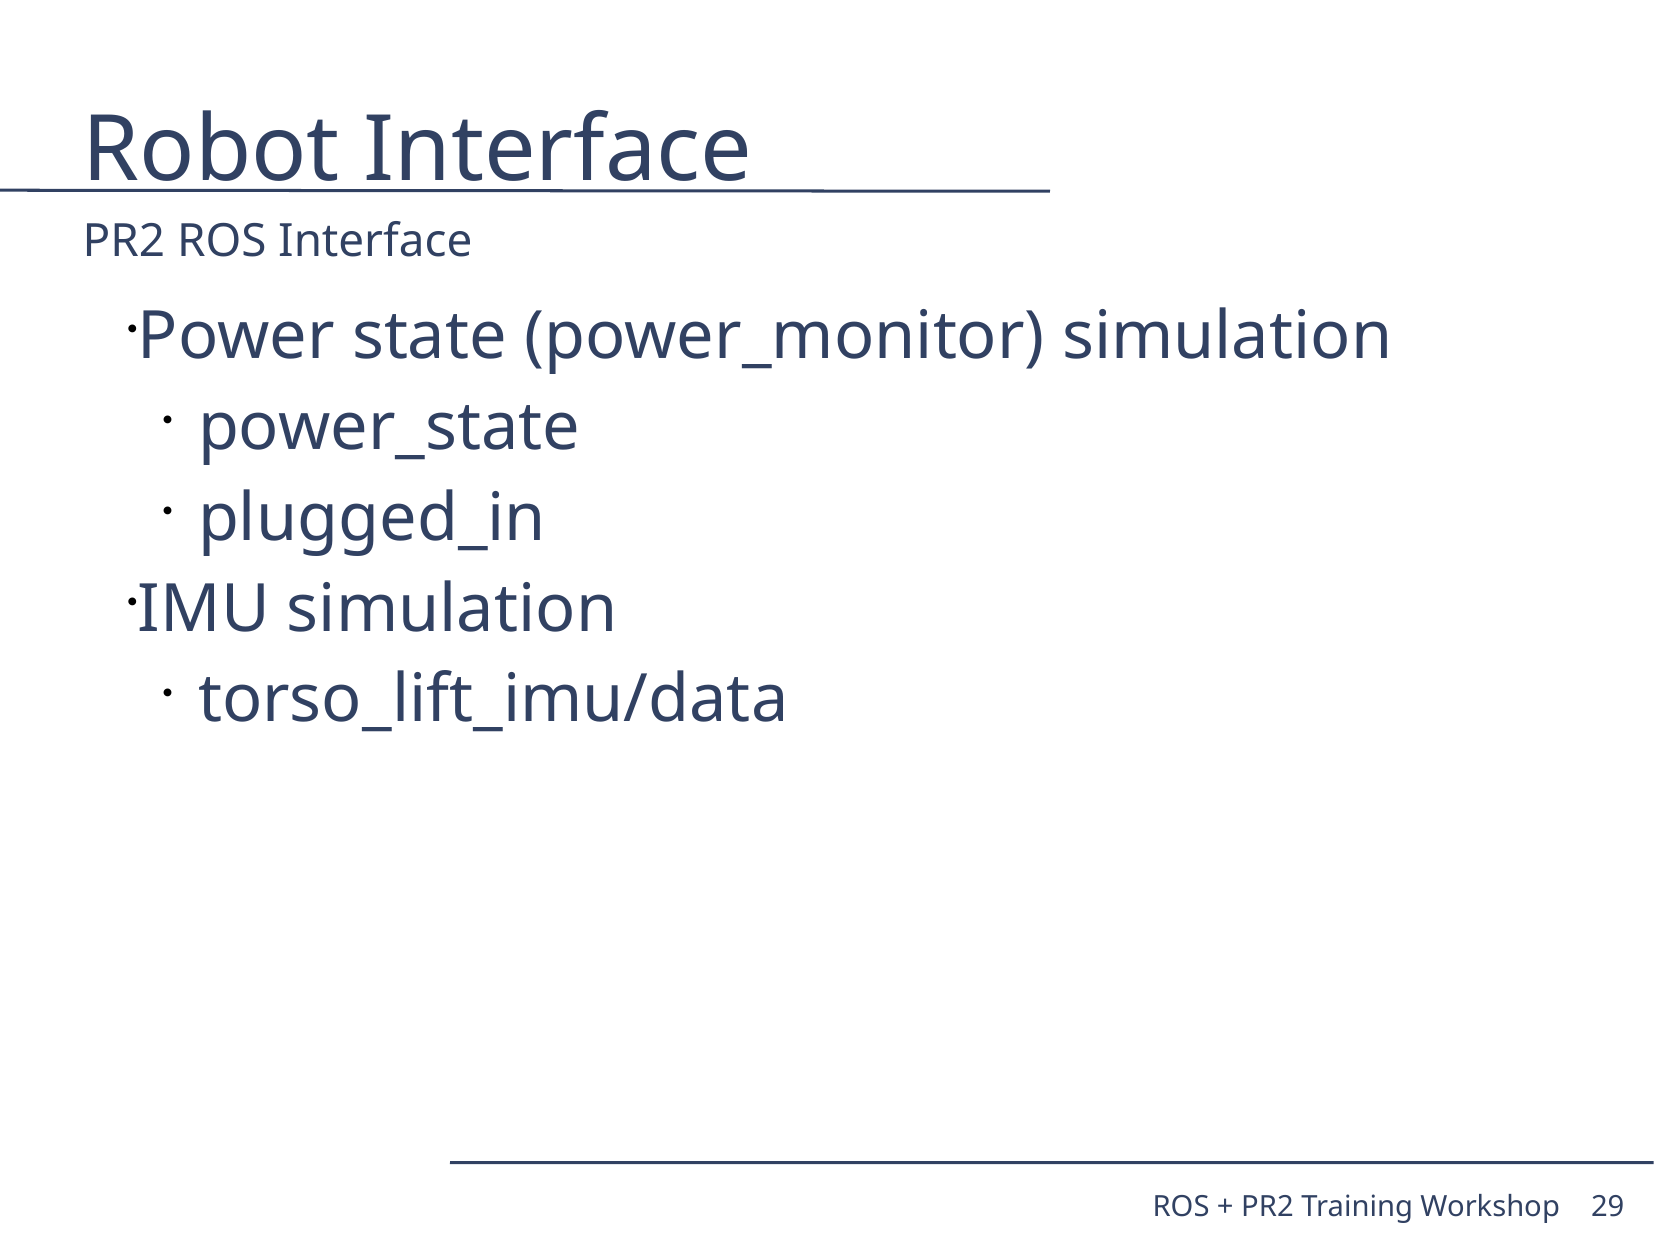

# Robot Interface PR2 ROS Interface
Power state (power_monitor) simulation
power_state
plugged_in
IMU simulation
torso_lift_imu/data